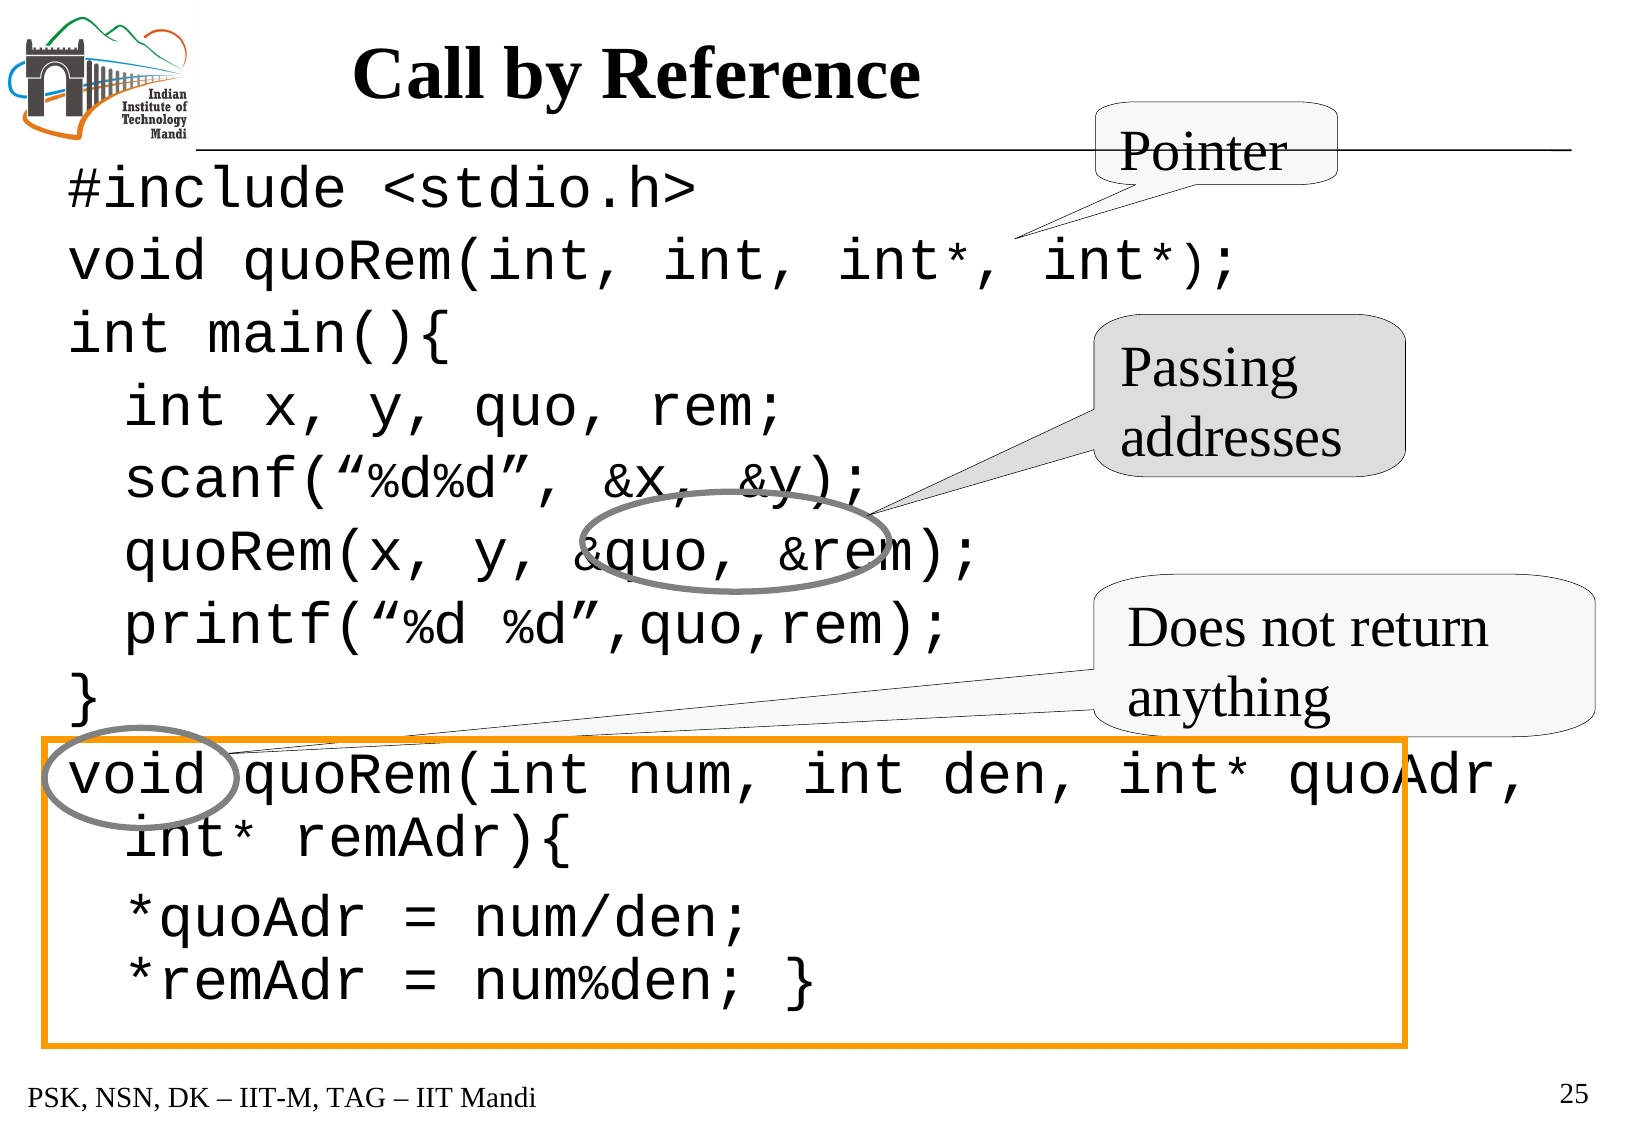

# Call by Reference
Pointer
#include <stdio.h>
void quoRem(int, int, int*, int*);
int main(){
	int x, y, quo, rem;
	scanf(“%d%d”, &x, &y);
	quoRem(x, y, &quo, &rem);
	printf(“%d %d”,quo,rem);
}
void quoRem(int num, int den, int* quoAdr, int* remAdr){
	*quoAdr = num/den;
*remAdr = num%den; }
Passing addresses
Does not return anything